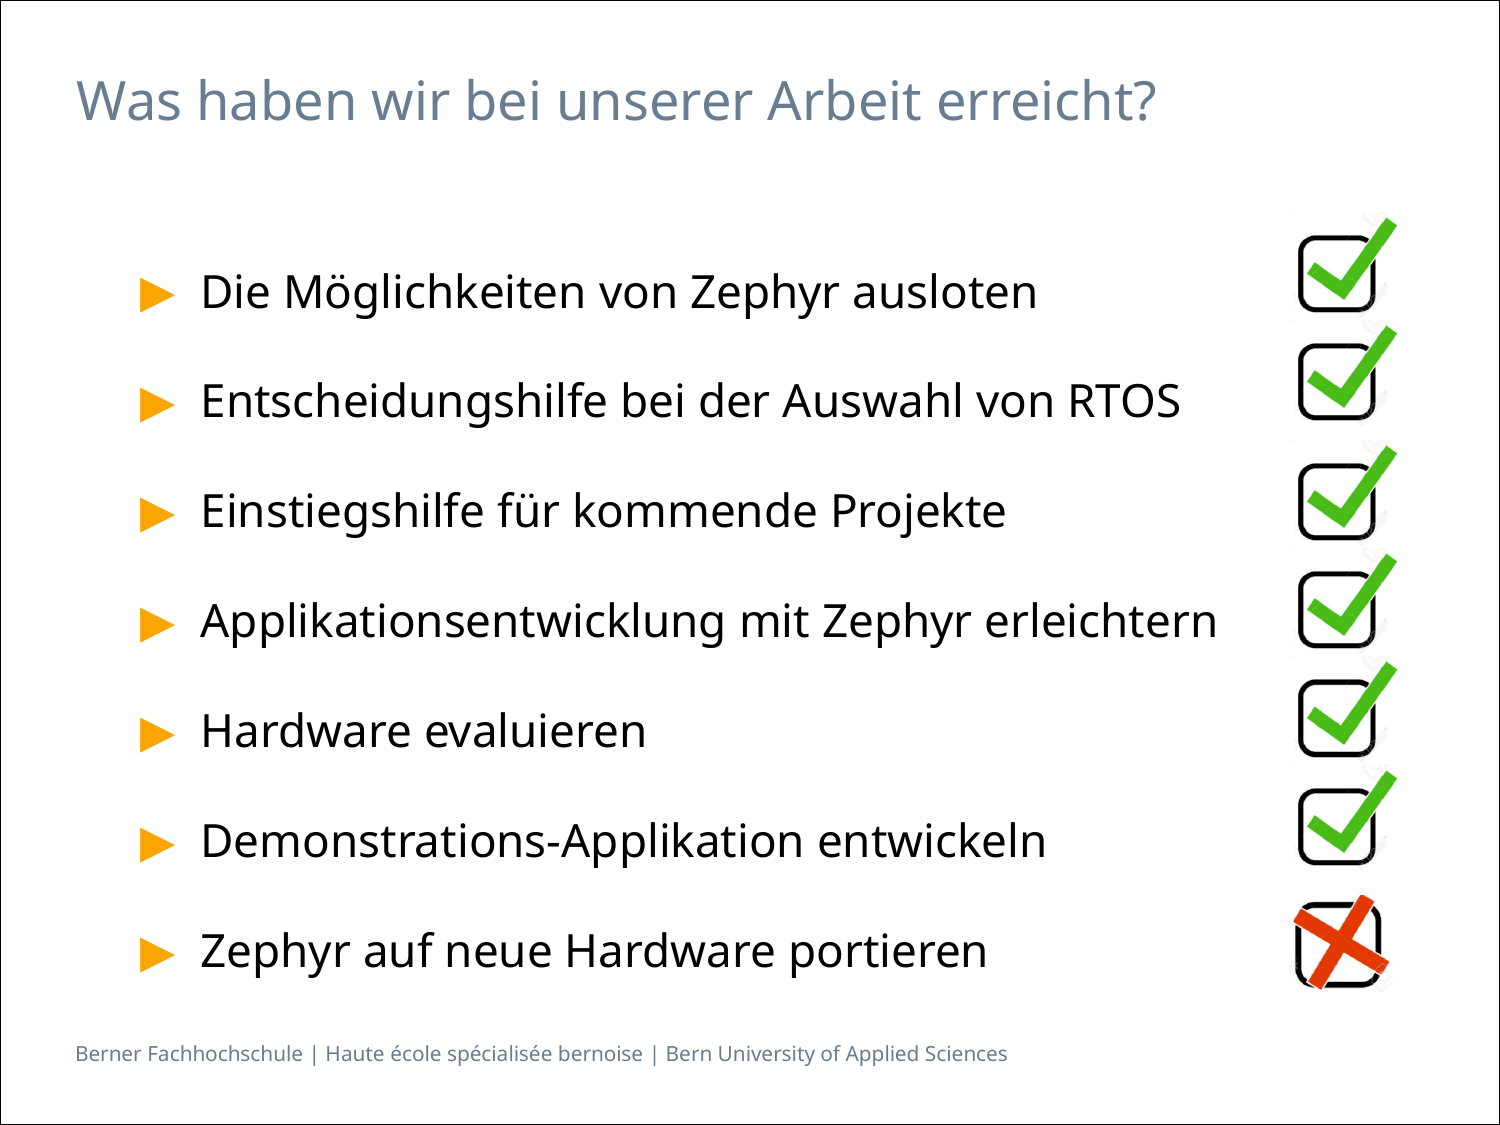

# Was haben wir bei unserer Arbeit erreicht?
Die Möglichkeiten von Zephyr ausloten
Entscheidungshilfe bei der Auswahl von RTOS
Einstiegshilfe für kommende Projekte
Applikationsentwicklung mit Zephyr erleichtern
Hardware evaluieren
Demonstrations-Applikation entwickeln
Zephyr auf neue Hardware portieren